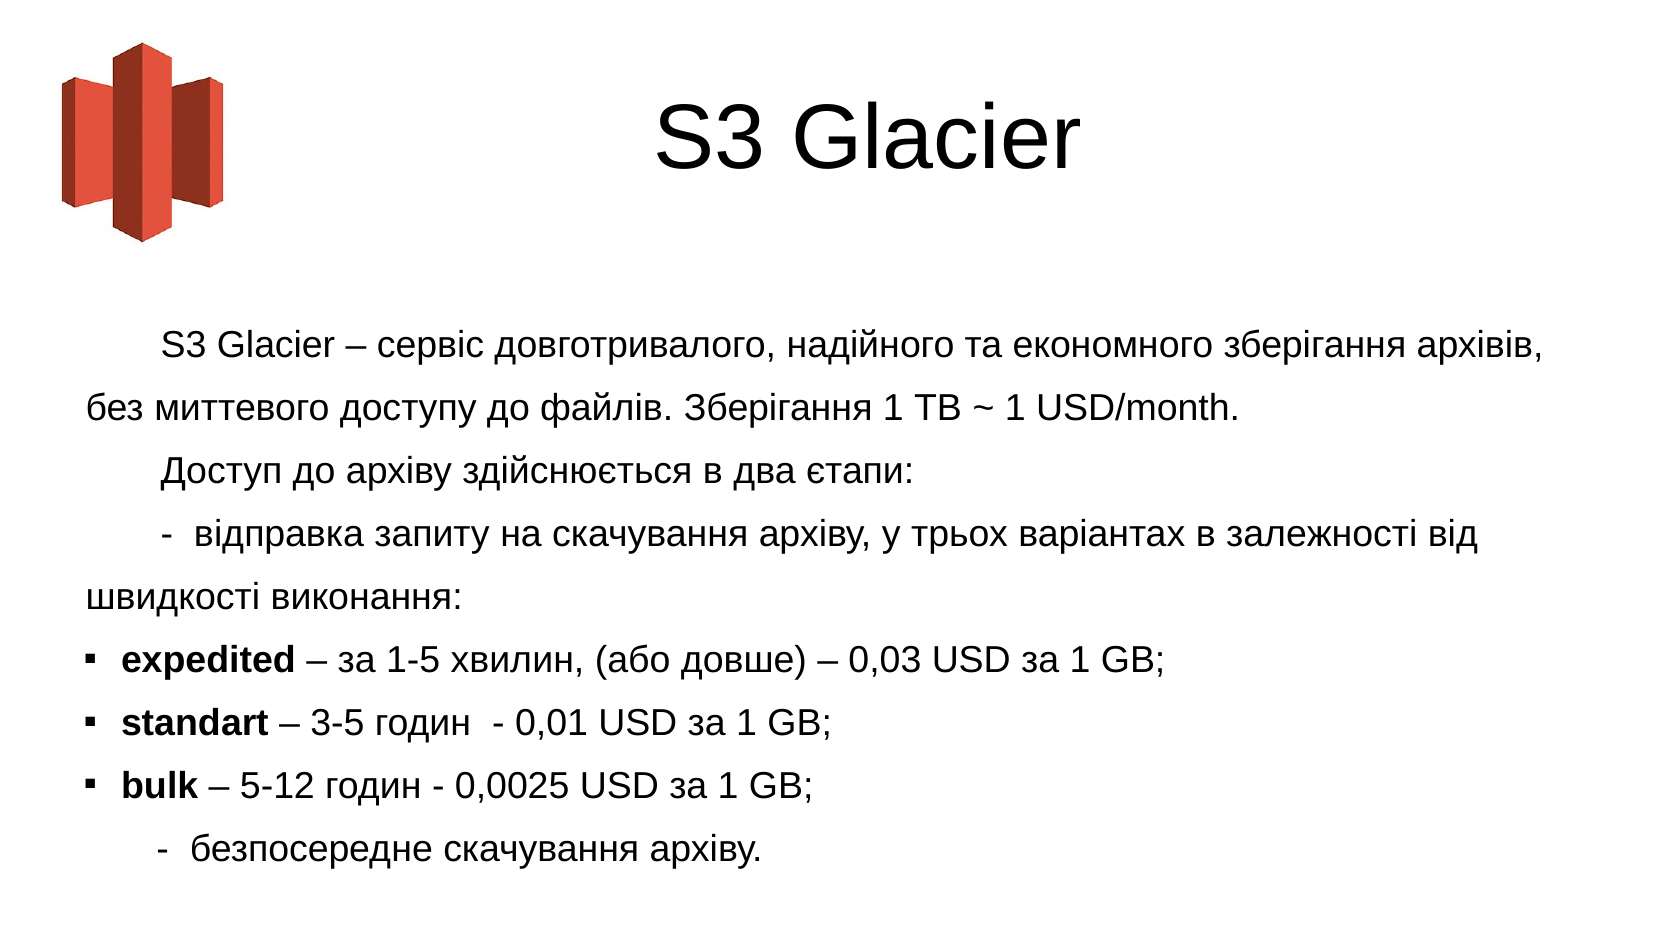

# S3 Glacier
	S3 Glacier – сервіс довготривалого, надійного та економного зберігання архівів, без миттевого доступу до файлів. Зберігання 1 TB ~ 1 USD/month.
	Доступ до архіву здійснюється в два єтапи:
	- відправка запиту на скачування архіву, у трьох варіантах в залежності від швидкості виконання:
expedited – за 1-5 хвилин, (або довше) – 0,03 USD за 1 GB;
standart – 3-5 годин - 0,01 USD за 1 GB;
bulk – 5-12 годин - 0,0025 USD за 1 GB;
- безпосередне скачування архіву.